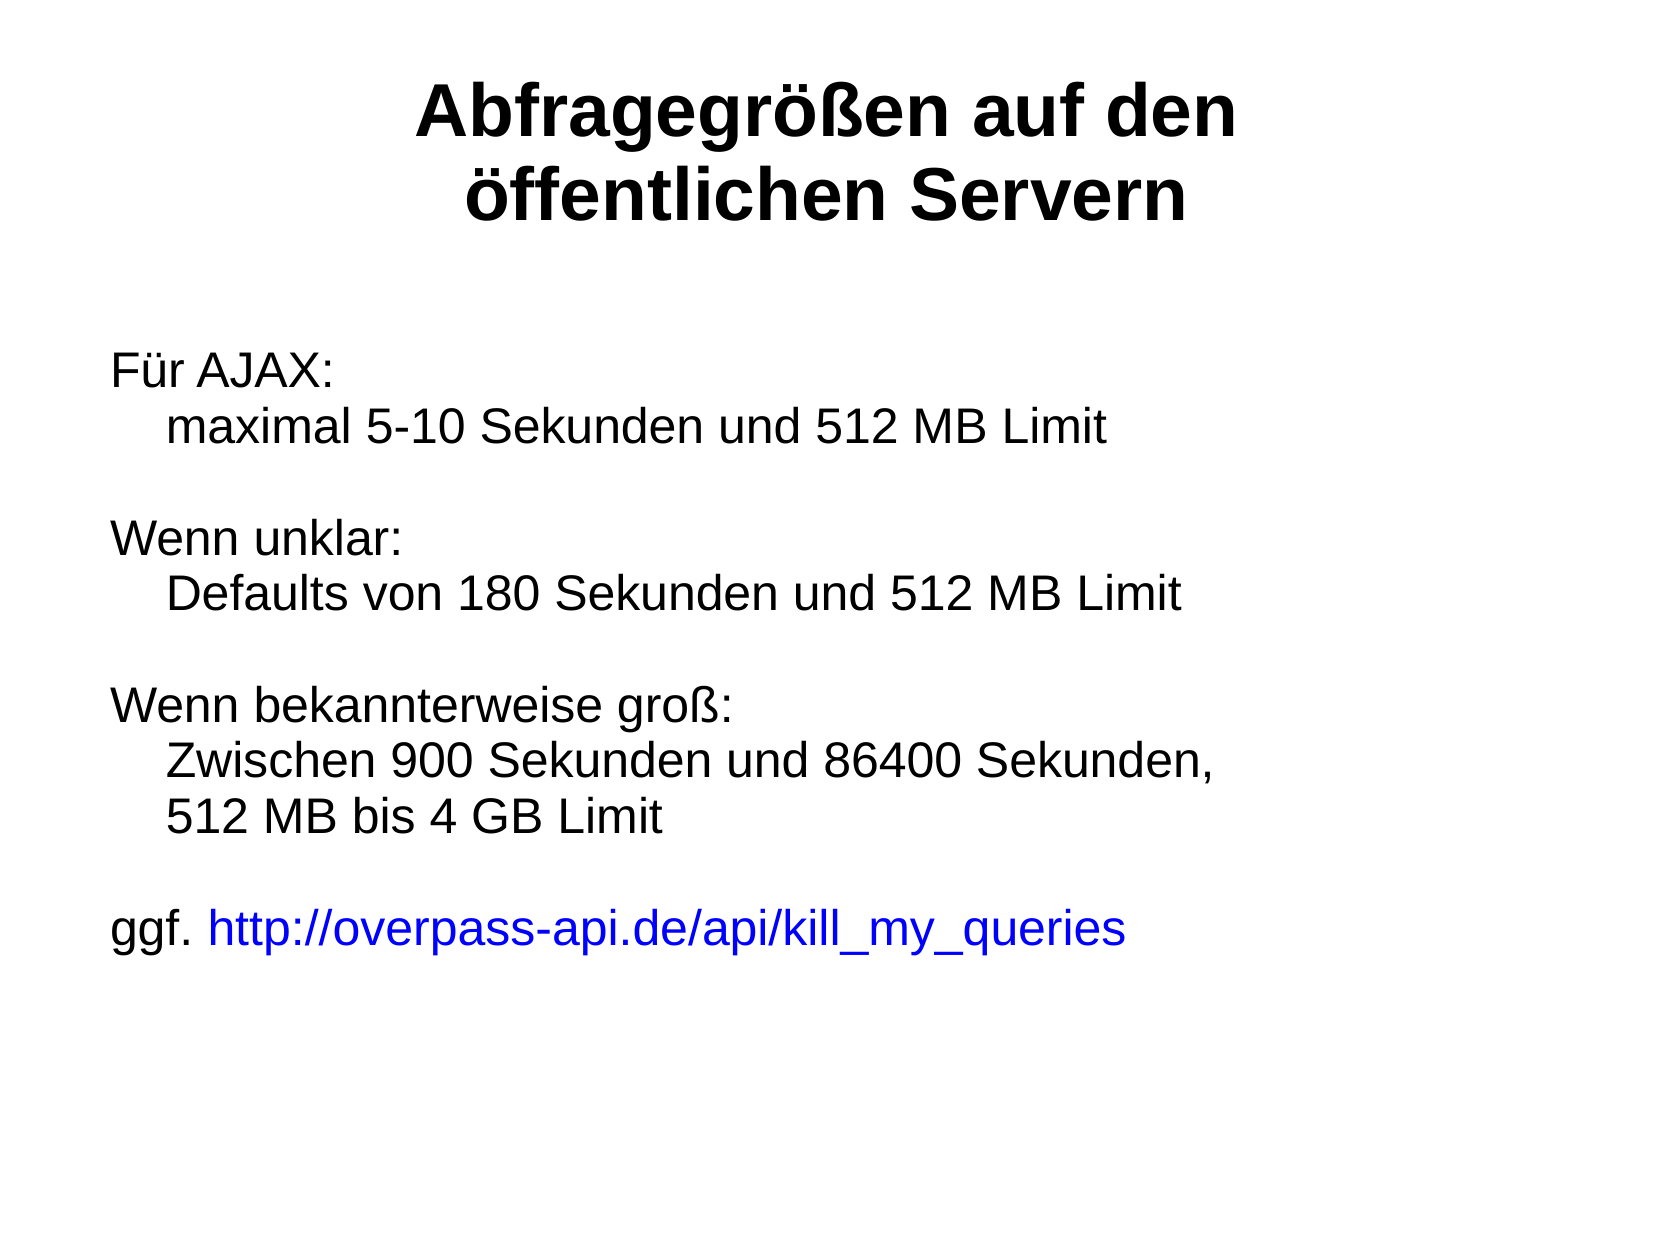

Abfragegrößen auf den
öffentlichen Servern
Für AJAX:
 maximal 5-10 Sekunden und 512 MB Limit
Wenn unklar:
 Defaults von 180 Sekunden und 512 MB Limit
Wenn bekannterweise groß:
 Zwischen 900 Sekunden und 86400 Sekunden,
 512 MB bis 4 GB Limit
ggf. http://overpass-api.de/api/kill_my_queries